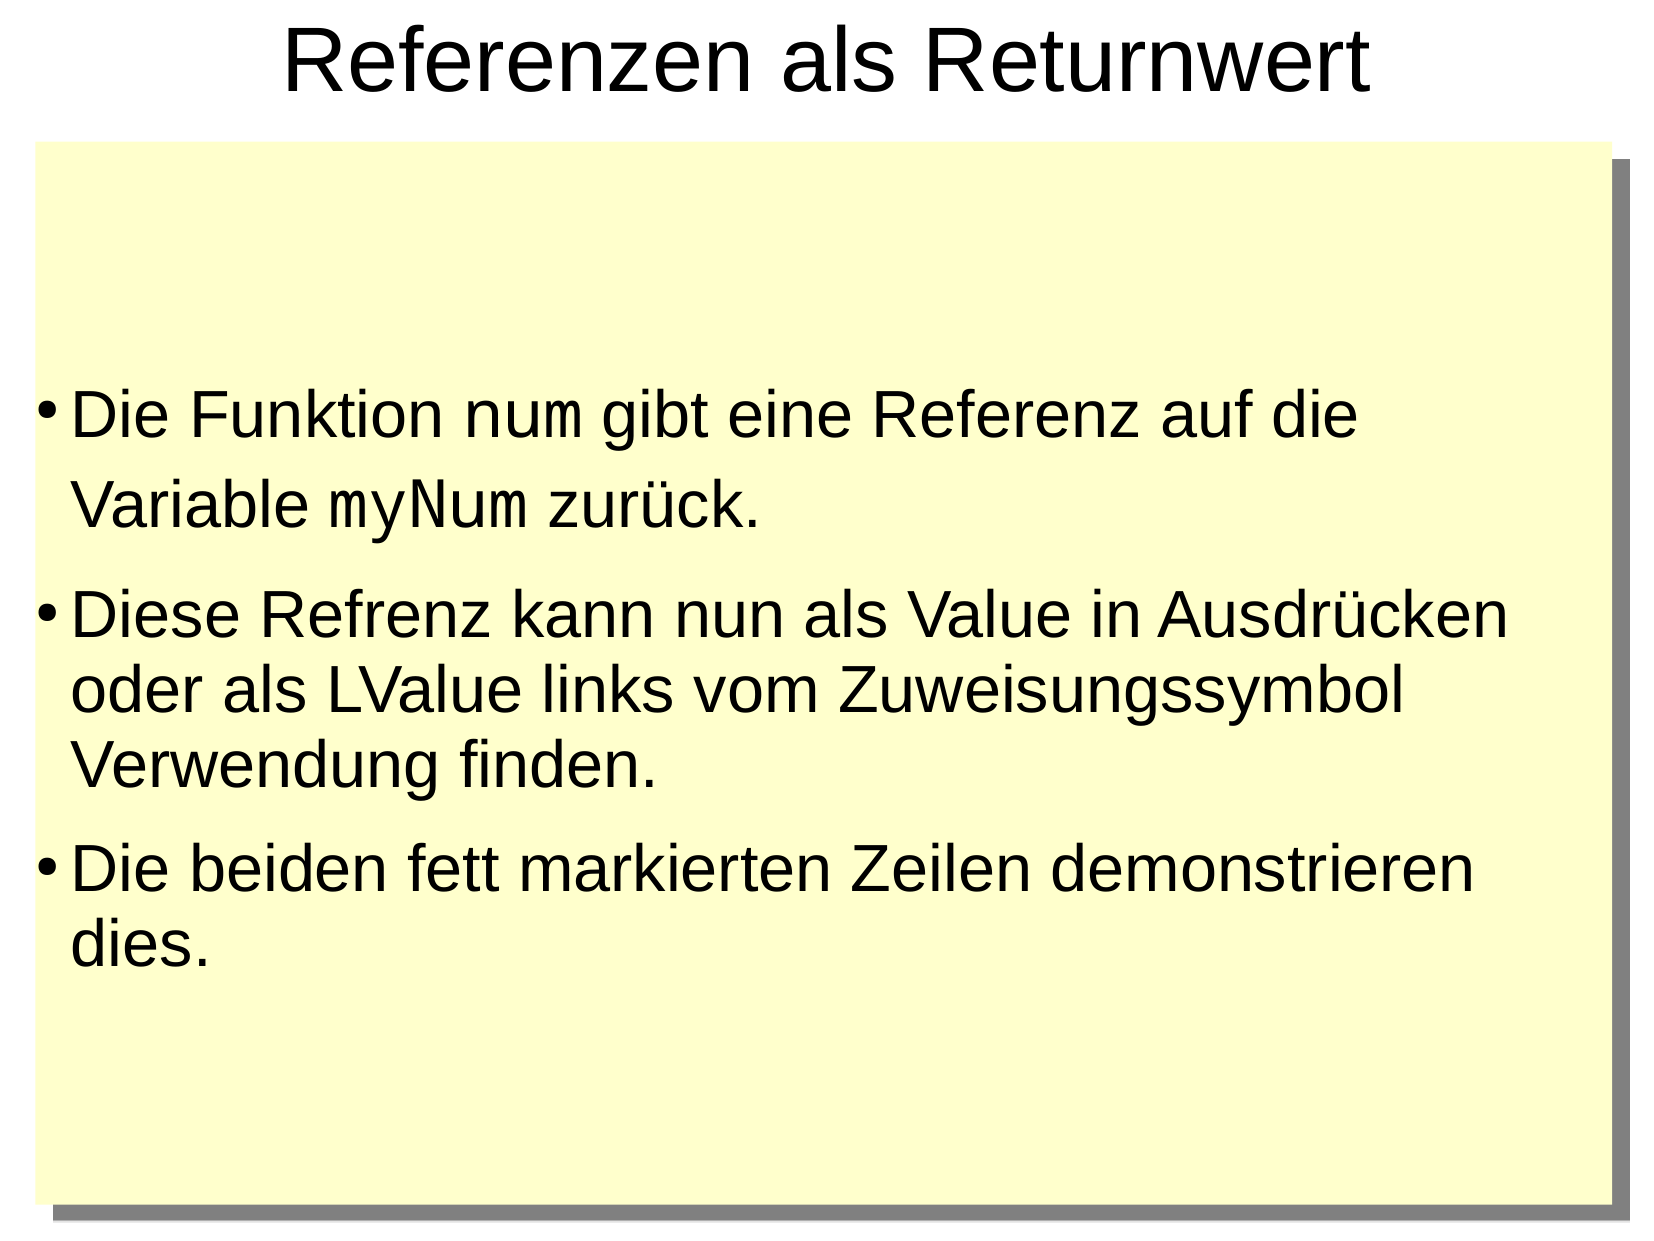

# Referenzen als Returnwert
Die Funktion num gibt eine Referenz auf die Variable myNum zurück.
Diese Refrenz kann nun als Value in Ausdrücken oder als LValue links vom Zuweisungssymbol Verwendung finden.
Die beiden fett markierten Zeilen demonstrieren dies.
17